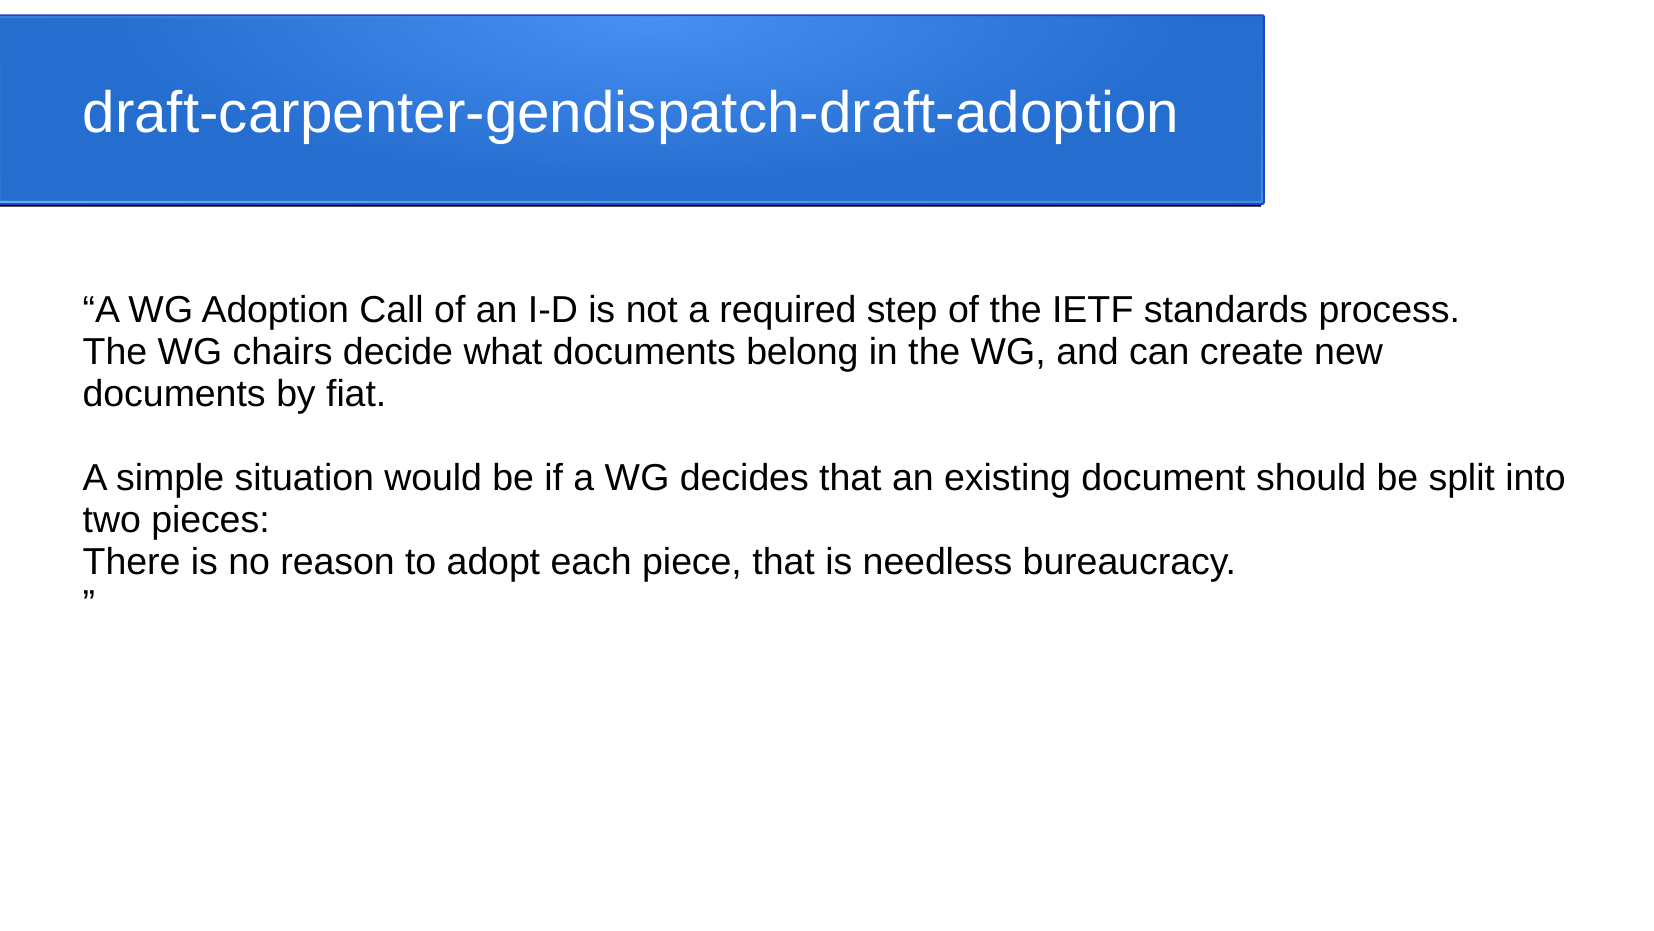

# draft-carpenter-gendispatch-draft-adoption
“A WG Adoption Call of an I-D is not a required step of the IETF standards process.
The WG chairs decide what documents belong in the WG, and can create new documents by fiat.
A simple situation would be if a WG decides that an existing document should be split into two pieces:
There is no reason to adopt each piece, that is needless bureaucracy.
”